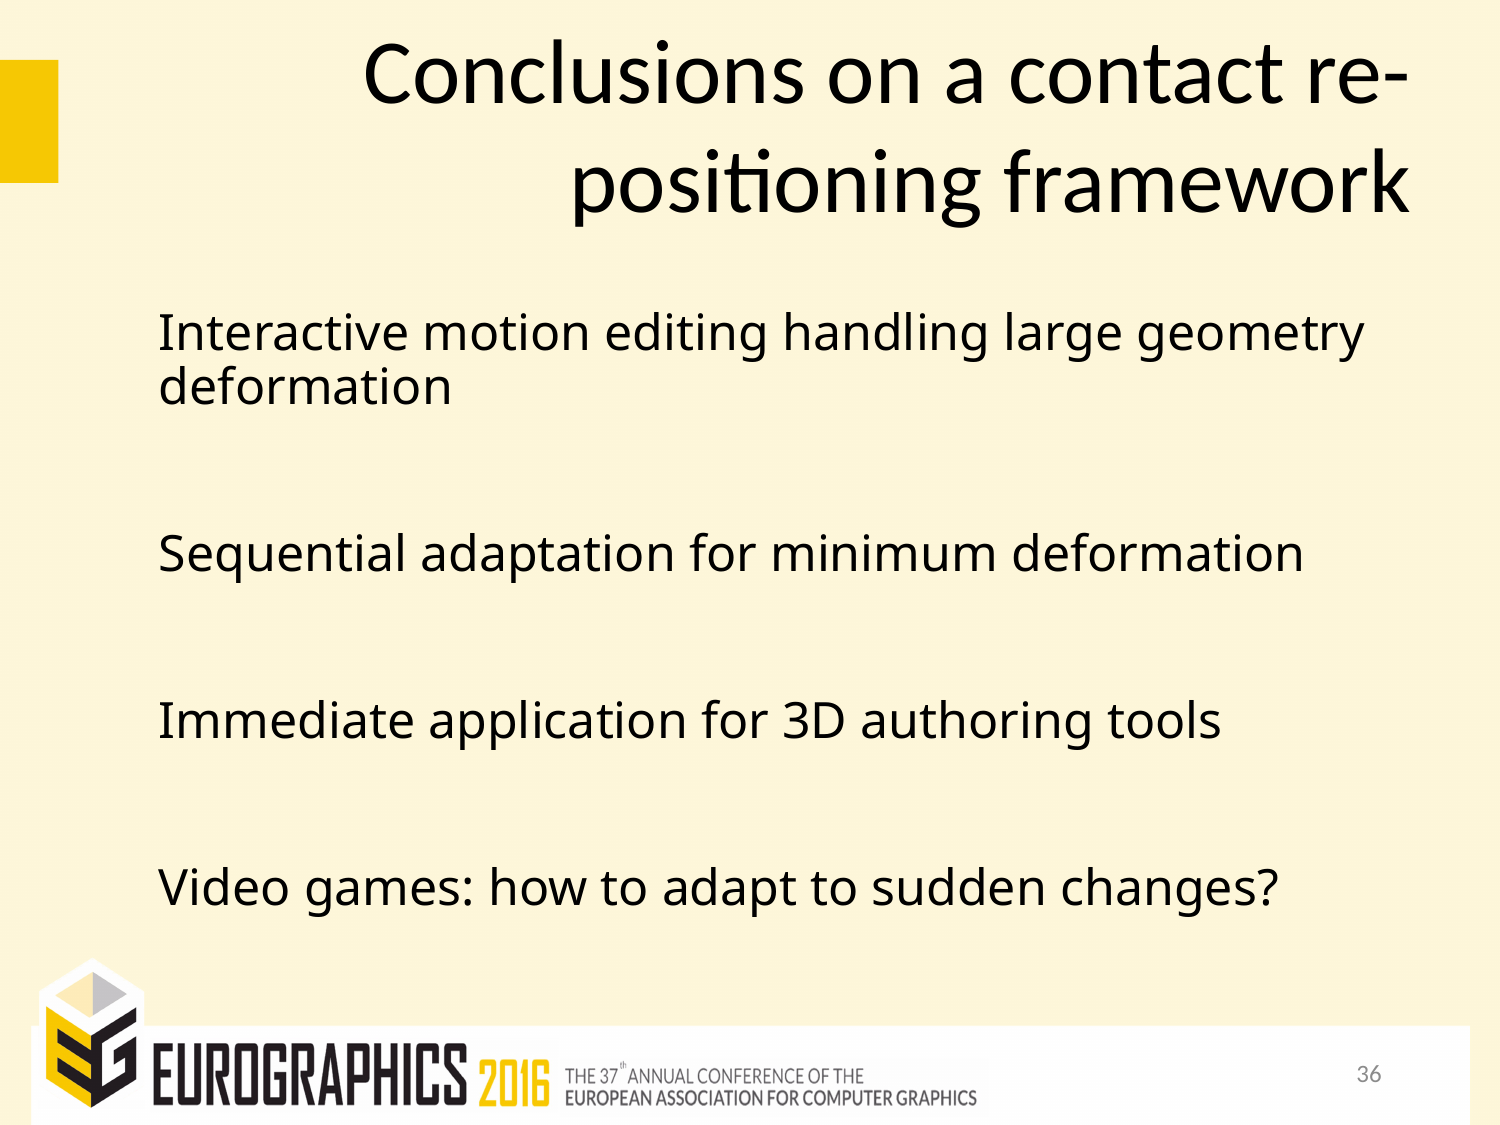

# Conclusions on a contact re-positioning framework
Interactive motion editing handling large geometry deformation
Sequential adaptation for minimum deformation
Immediate application for 3D authoring tools
Video games: how to adapt to sudden changes?